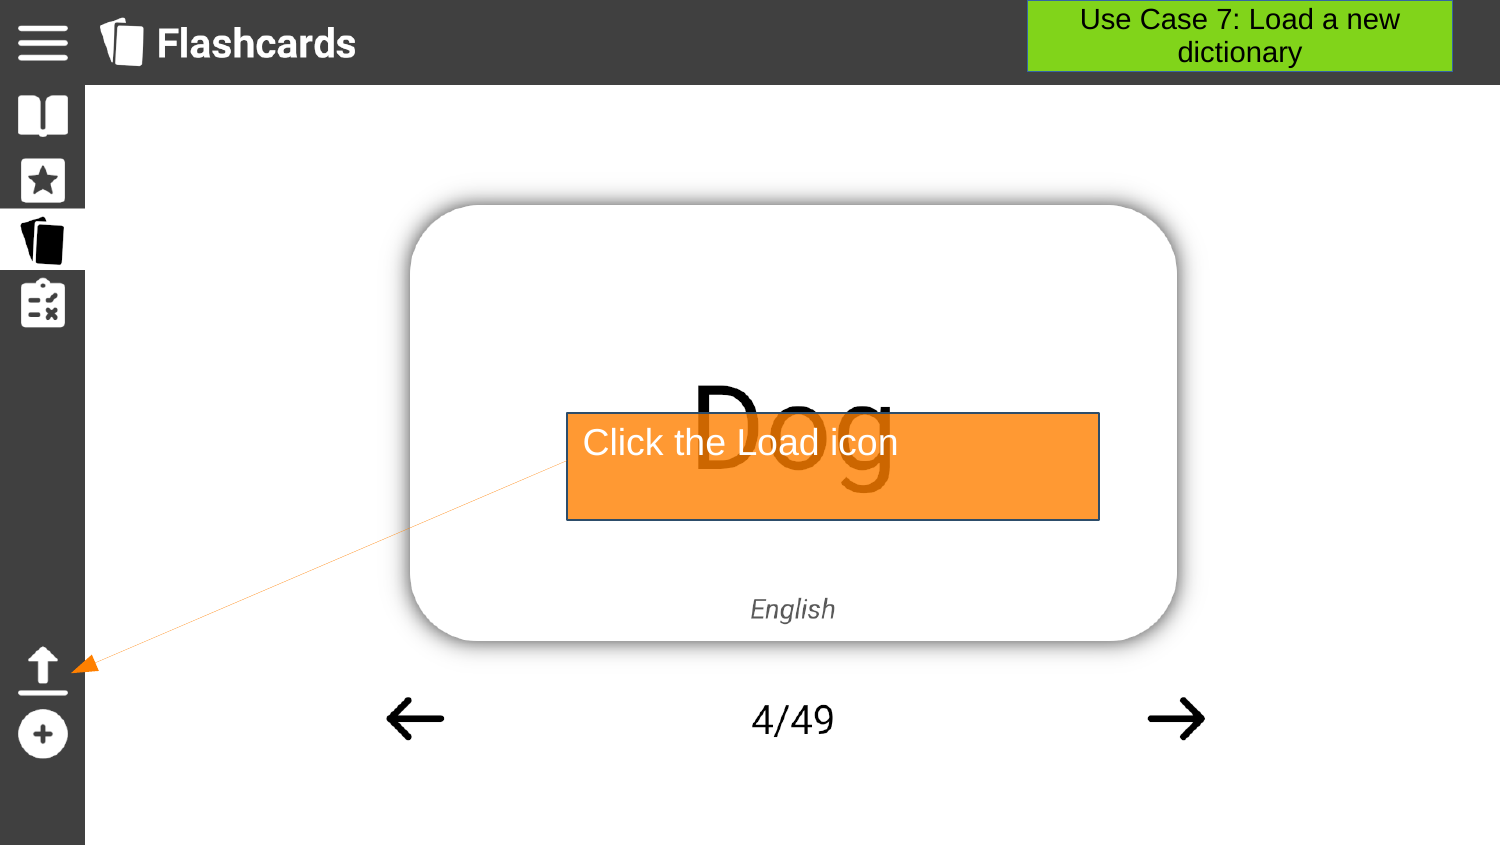

Use Case 7: Load a new dictionary
Click the Load icon